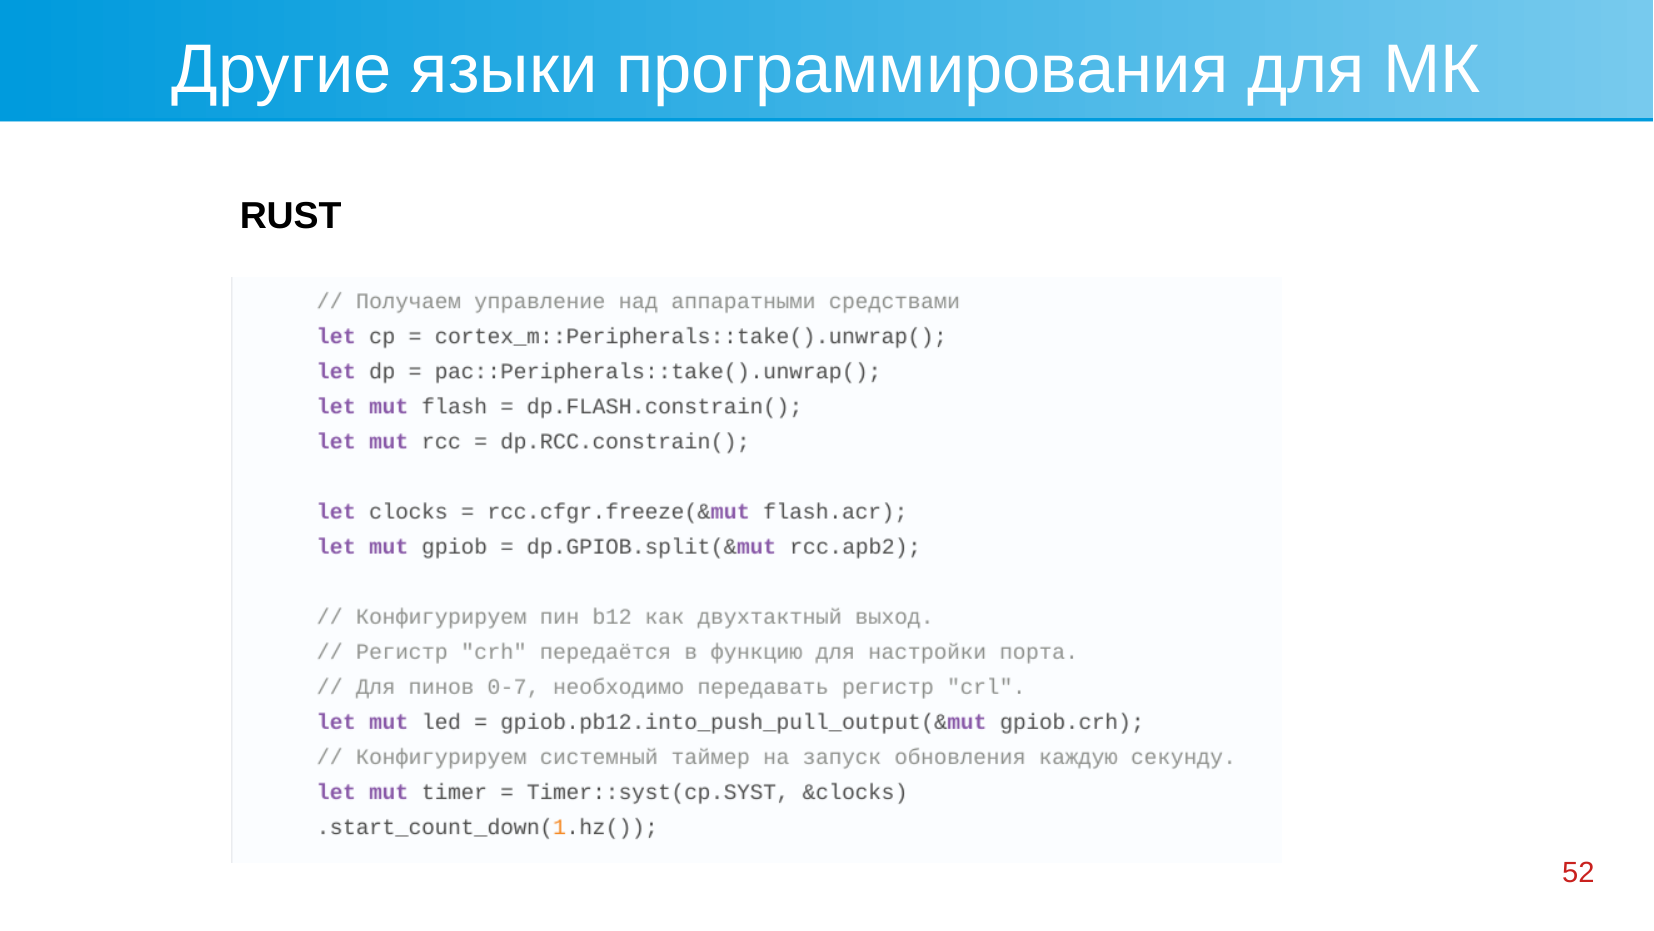

# Другие языки программирования для МК
RUST
52